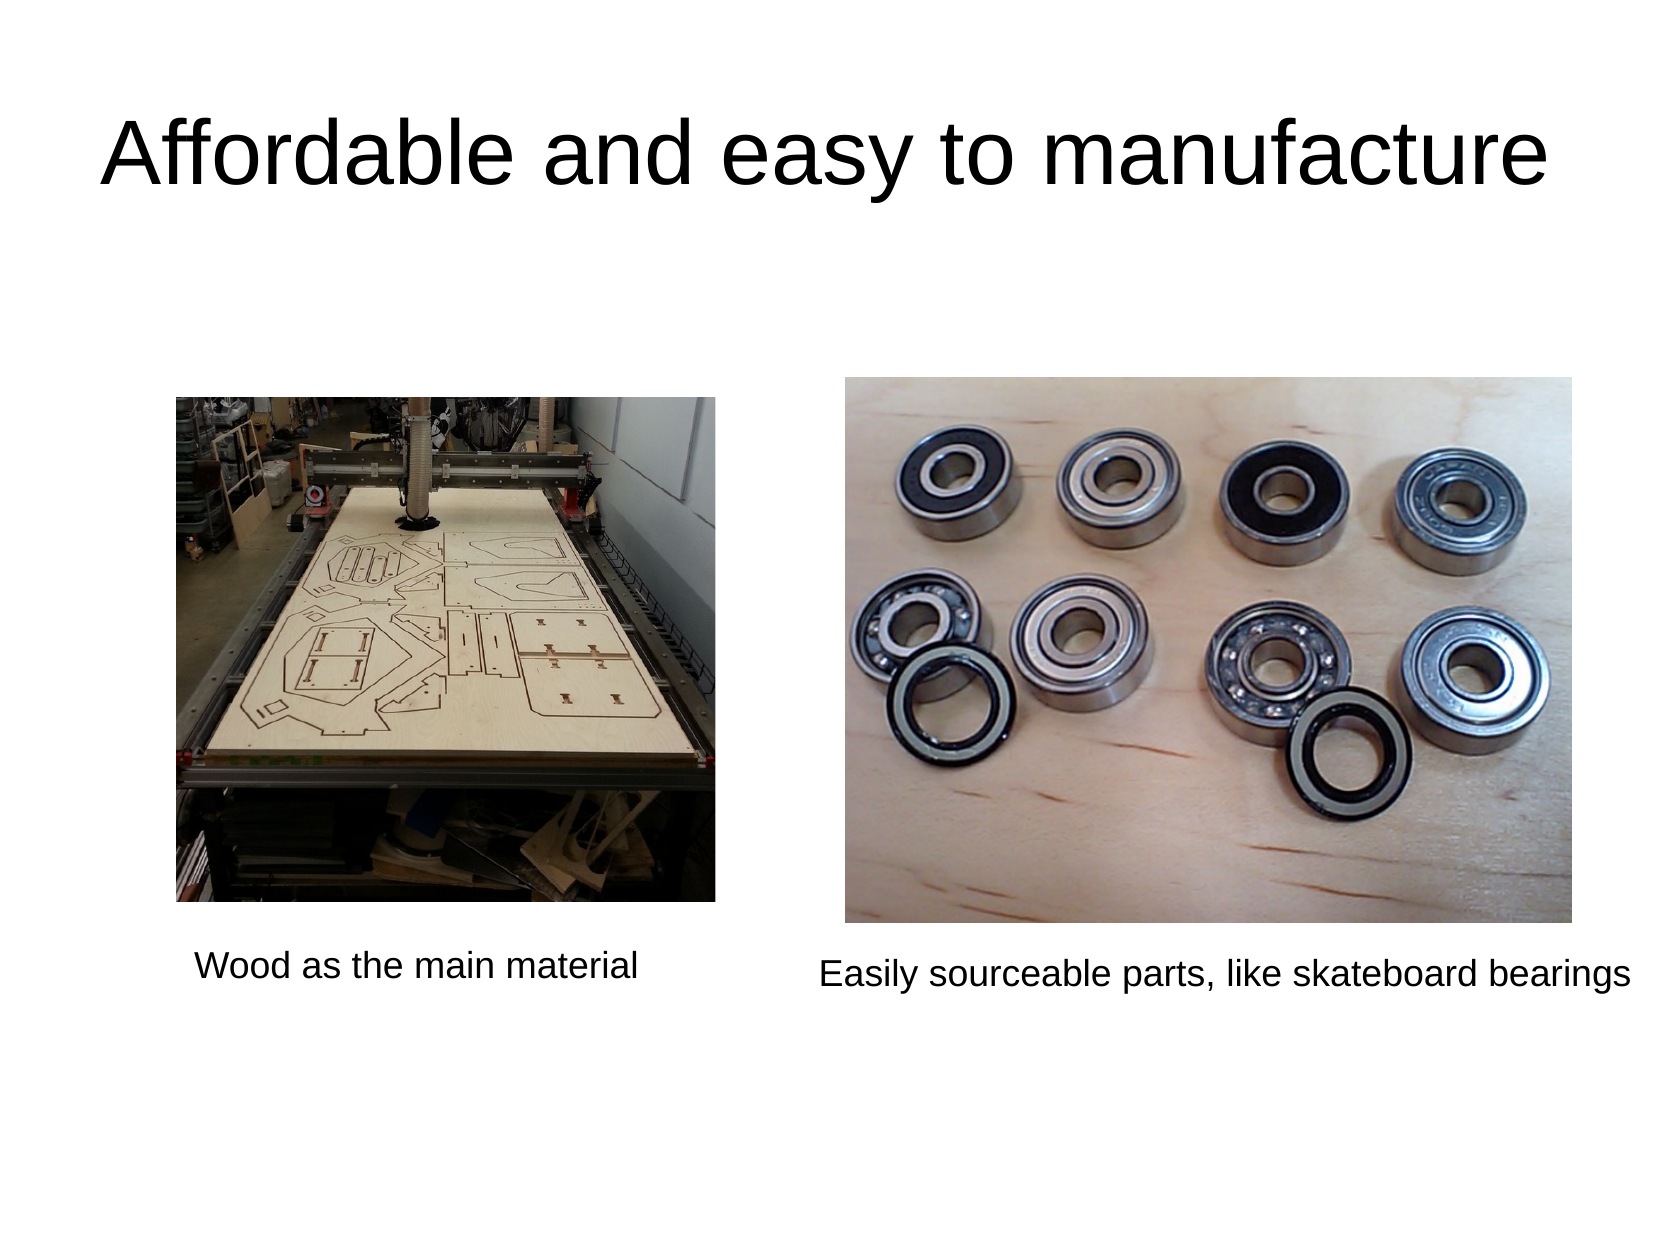

# Affordable and easy to manufacture
Wood as the main material
Easily sourceable parts, like skateboard bearings